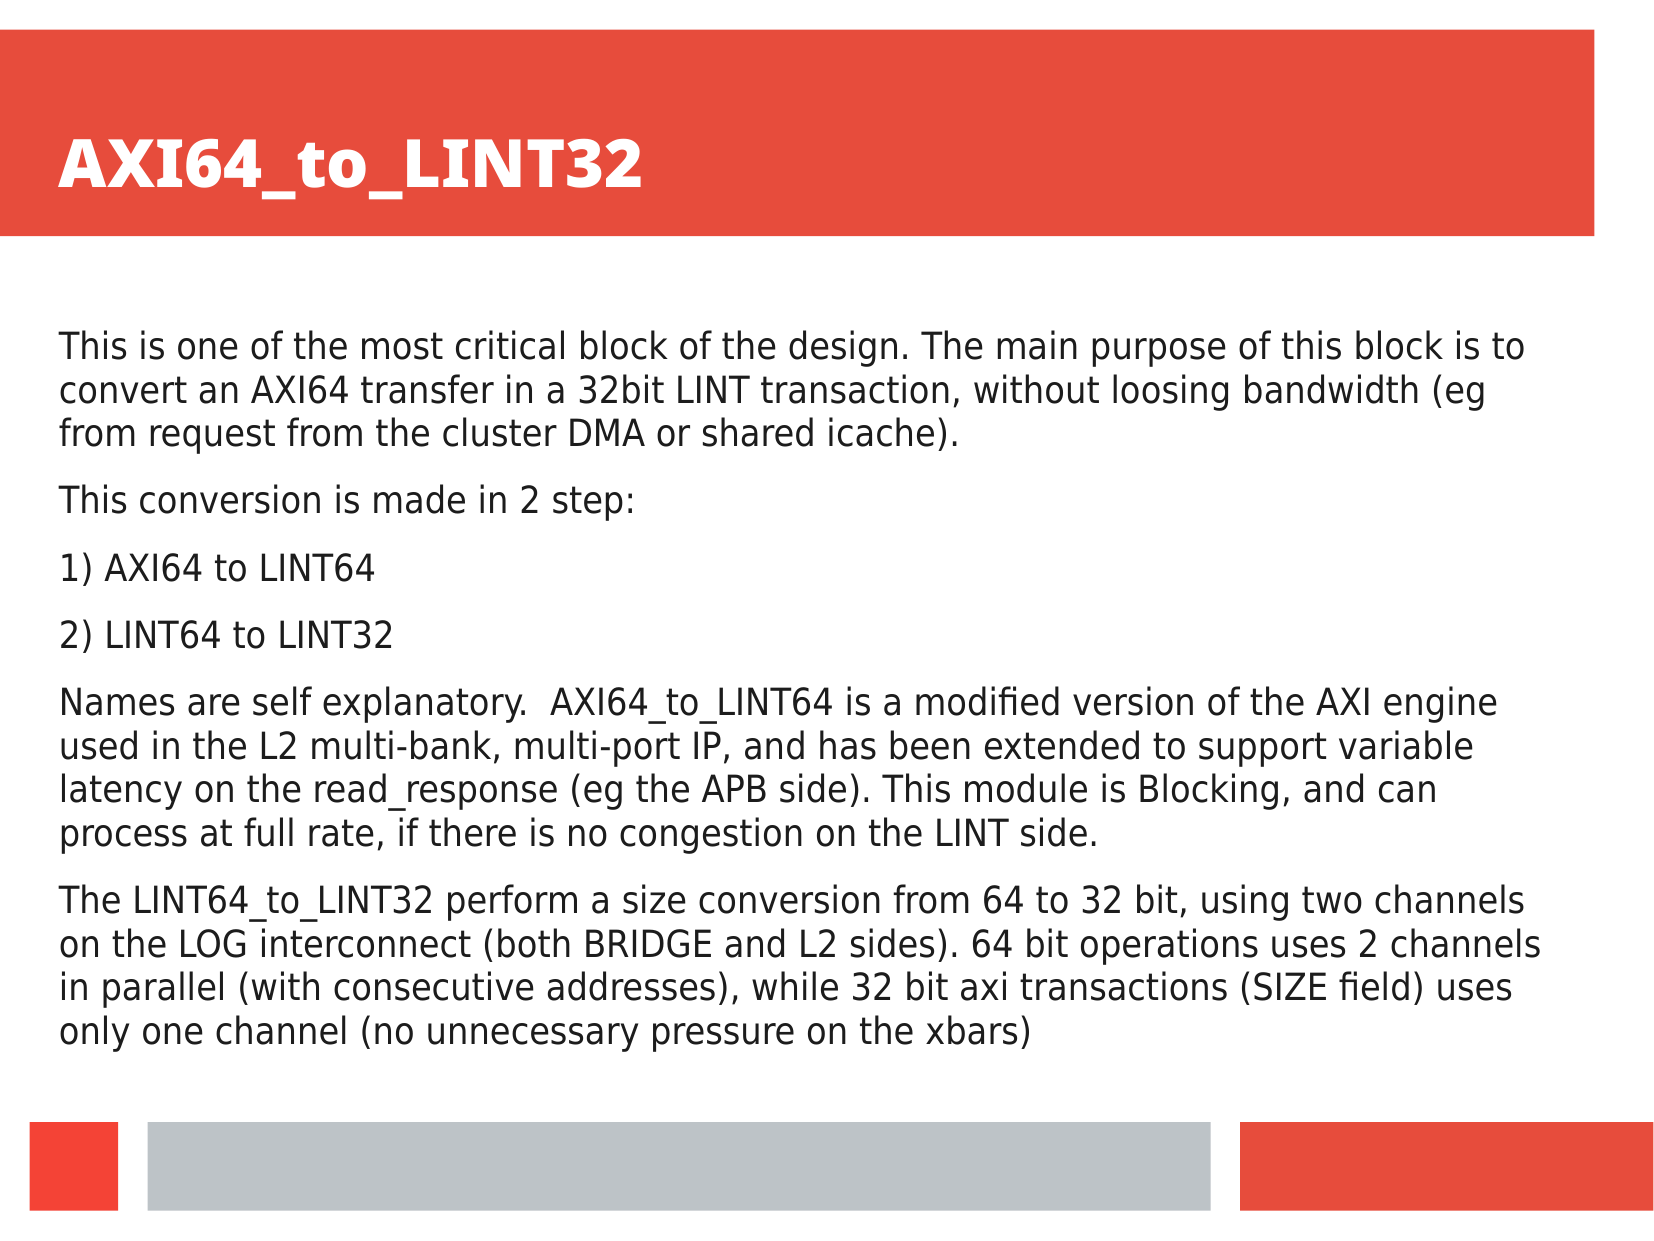

# AXI64_to_LINT32
This is one of the most critical block of the design. The main purpose of this block is to convert an AXI64 transfer in a 32bit LINT transaction, without loosing bandwidth (eg from request from the cluster DMA or shared icache).
This conversion is made in 2 step:
1) AXI64 to LINT64
2) LINT64 to LINT32
Names are self explanatory. AXI64_to_LINT64 is a modified version of the AXI engine used in the L2 multi-bank, multi-port IP, and has been extended to support variable latency on the read_response (eg the APB side). This module is Blocking, and can process at full rate, if there is no congestion on the LINT side.
The LINT64_to_LINT32 perform a size conversion from 64 to 32 bit, using two channels on the LOG interconnect (both BRIDGE and L2 sides). 64 bit operations uses 2 channels in parallel (with consecutive addresses), while 32 bit axi transactions (SIZE field) uses only one channel (no unnecessary pressure on the xbars)